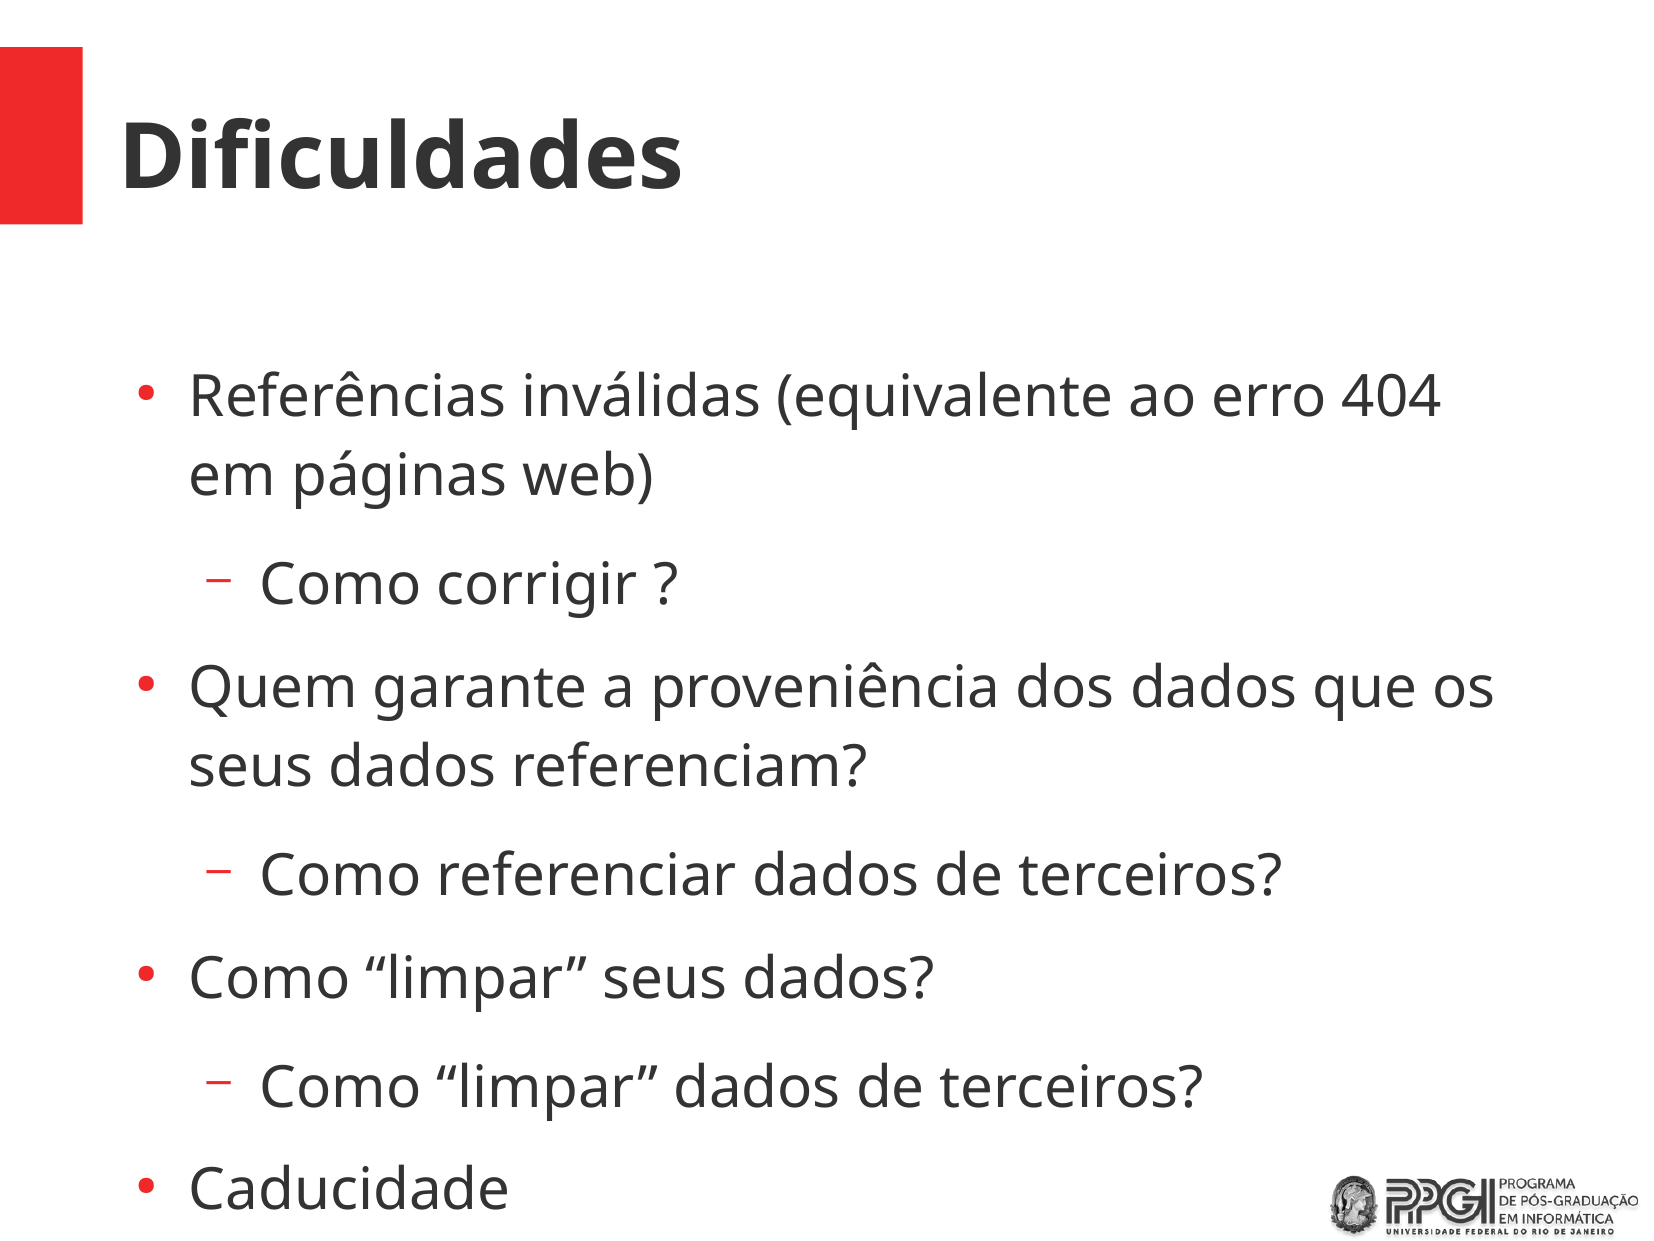

# Dificuldades
Referências inválidas (equivalente ao erro 404 em páginas web)
Como corrigir ?
Quem garante a proveniência dos dados que os seus dados referenciam?
Como referenciar dados de terceiros?
Como “limpar” seus dados?
Como “limpar” dados de terceiros?
Caducidade